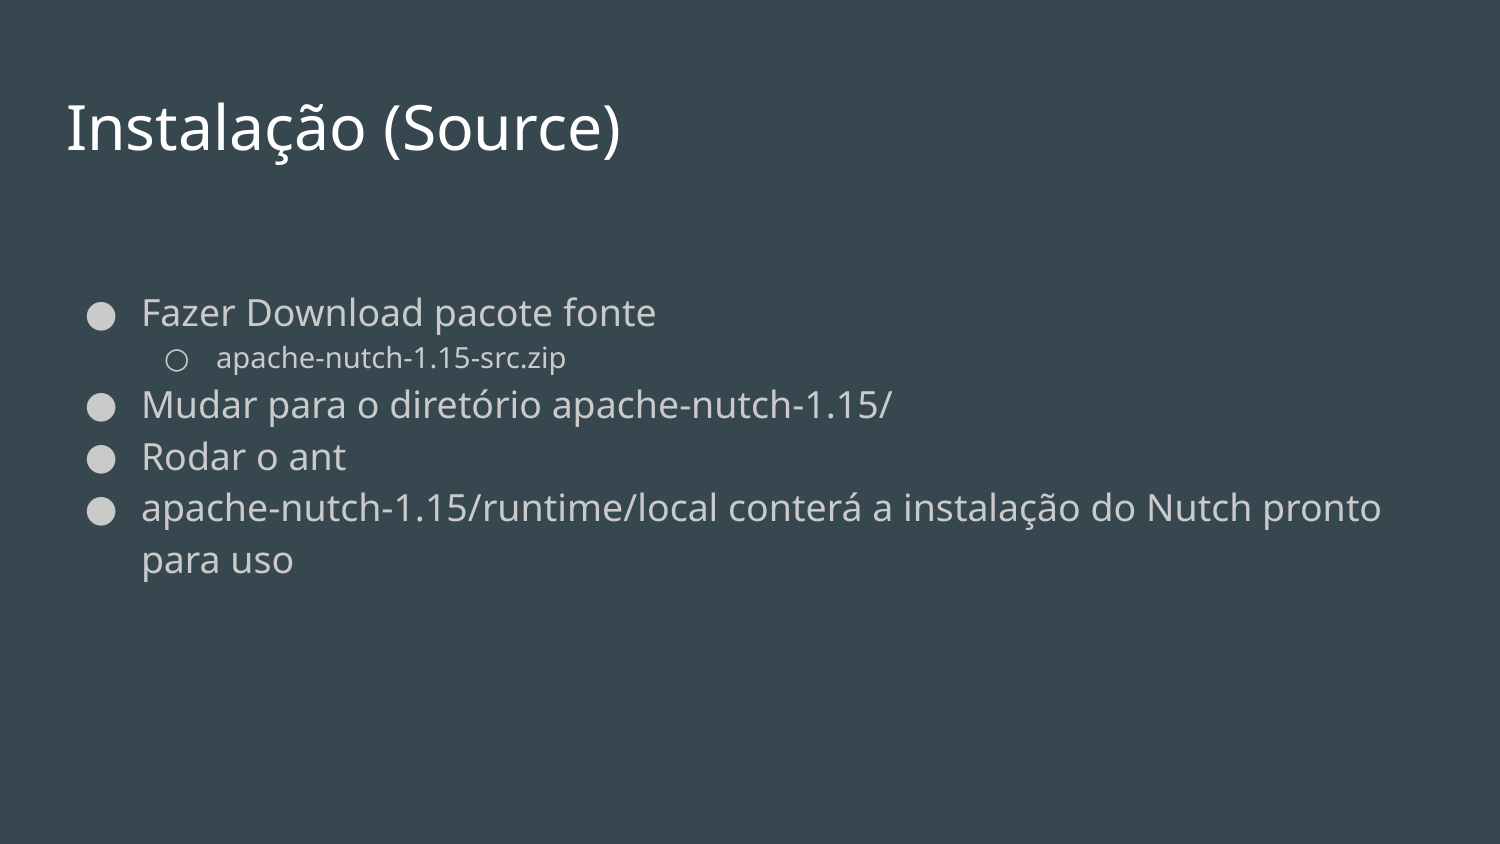

# Instalação (Source)
Fazer Download pacote fonte
apache-nutch-1.15-src.zip
Mudar para o diretório apache-nutch-1.15/
Rodar o ant
apache-nutch-1.15/runtime/local conterá a instalação do Nutch pronto para uso